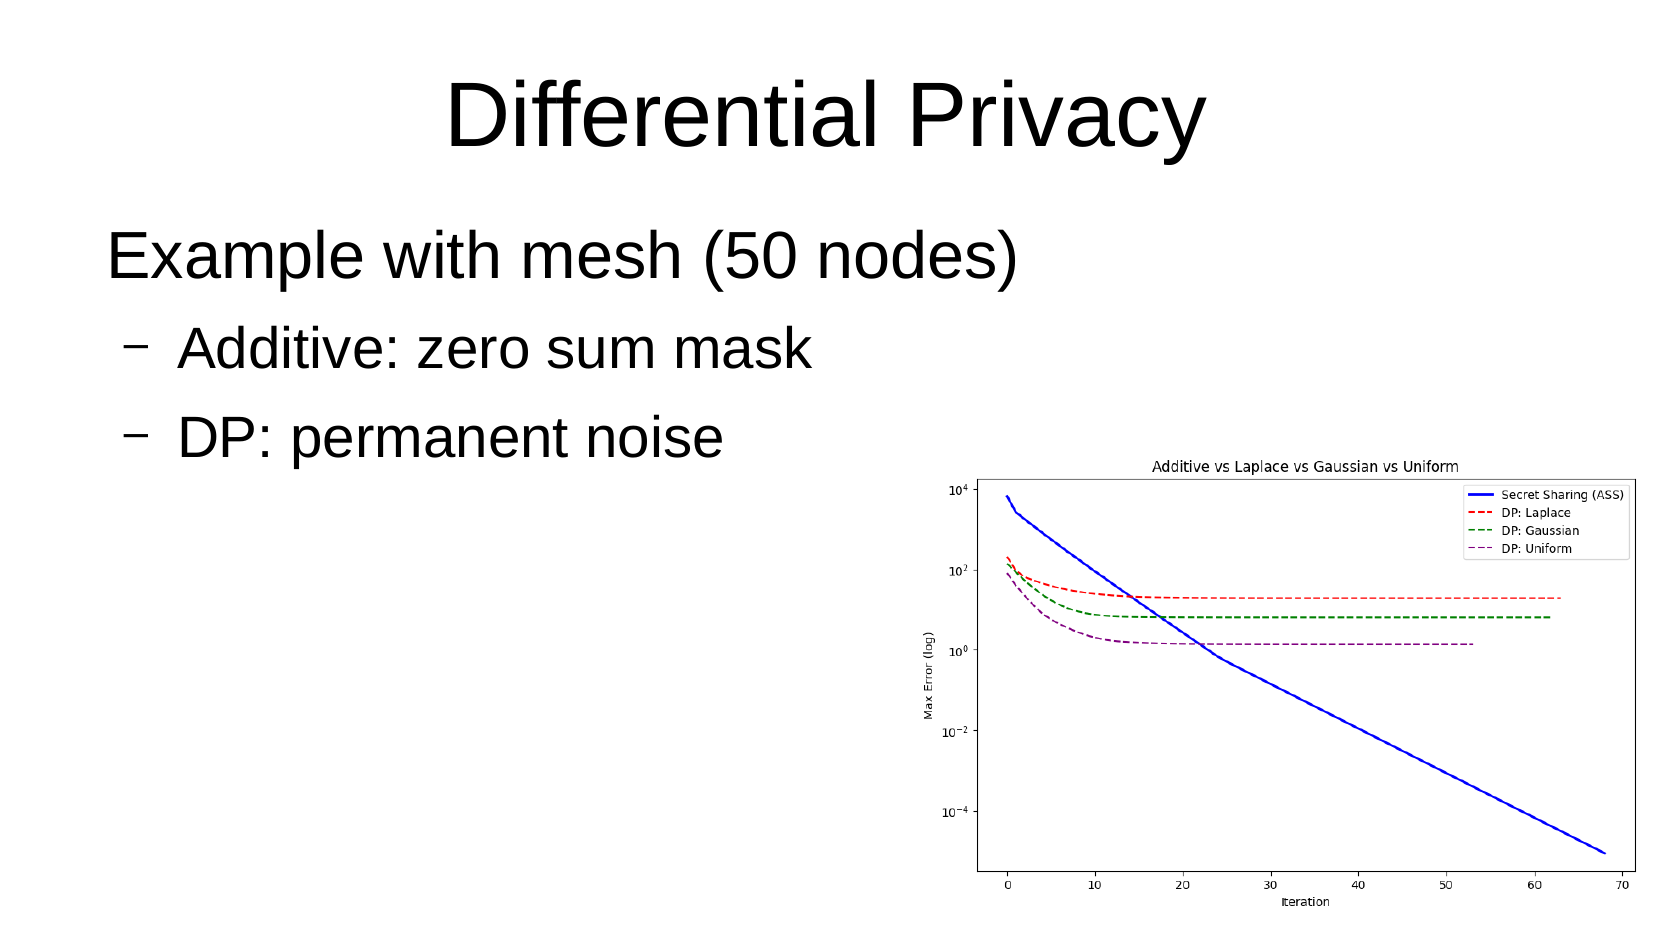

# Differential Privacy
Example with mesh (50 nodes)
Additive: zero sum mask
DP: permanent noise